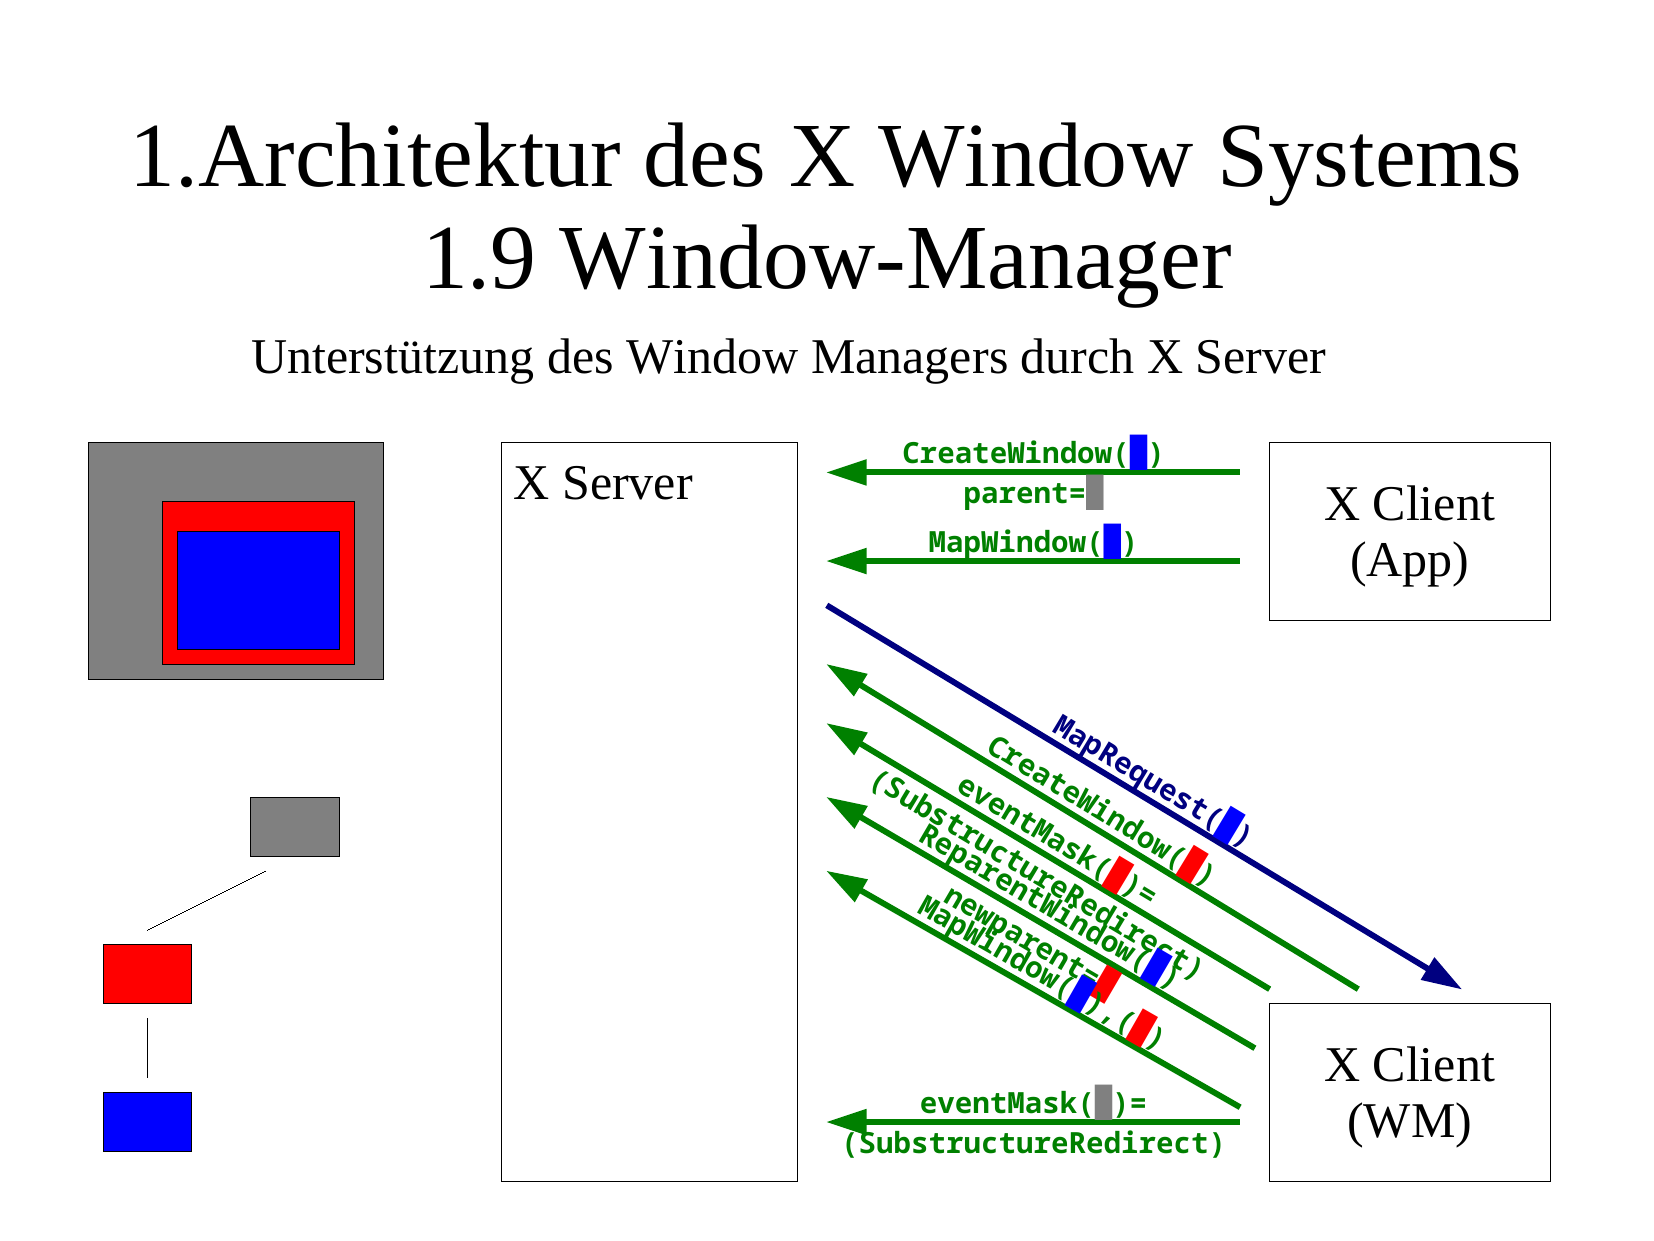

# 1.Architektur des X Window Systems 1.9 Window-Manager
Unterstützung des Window Managers durch X Server
unsichtbar
unsichtbar
ReparentWindow(█)
newparent=█
MapWindow(█),(█)
X Client
(App)
CreateWindow(█)
parent=█
unsichtbar
X Server
CreateWindow(█)
unsichtbar
MapWindow(█)
MapRequest(█)
eventMask(█)=
(SubstructureRedirect)
X Client
(WM)
eventMask(█)=
(SubstructureRedirect)